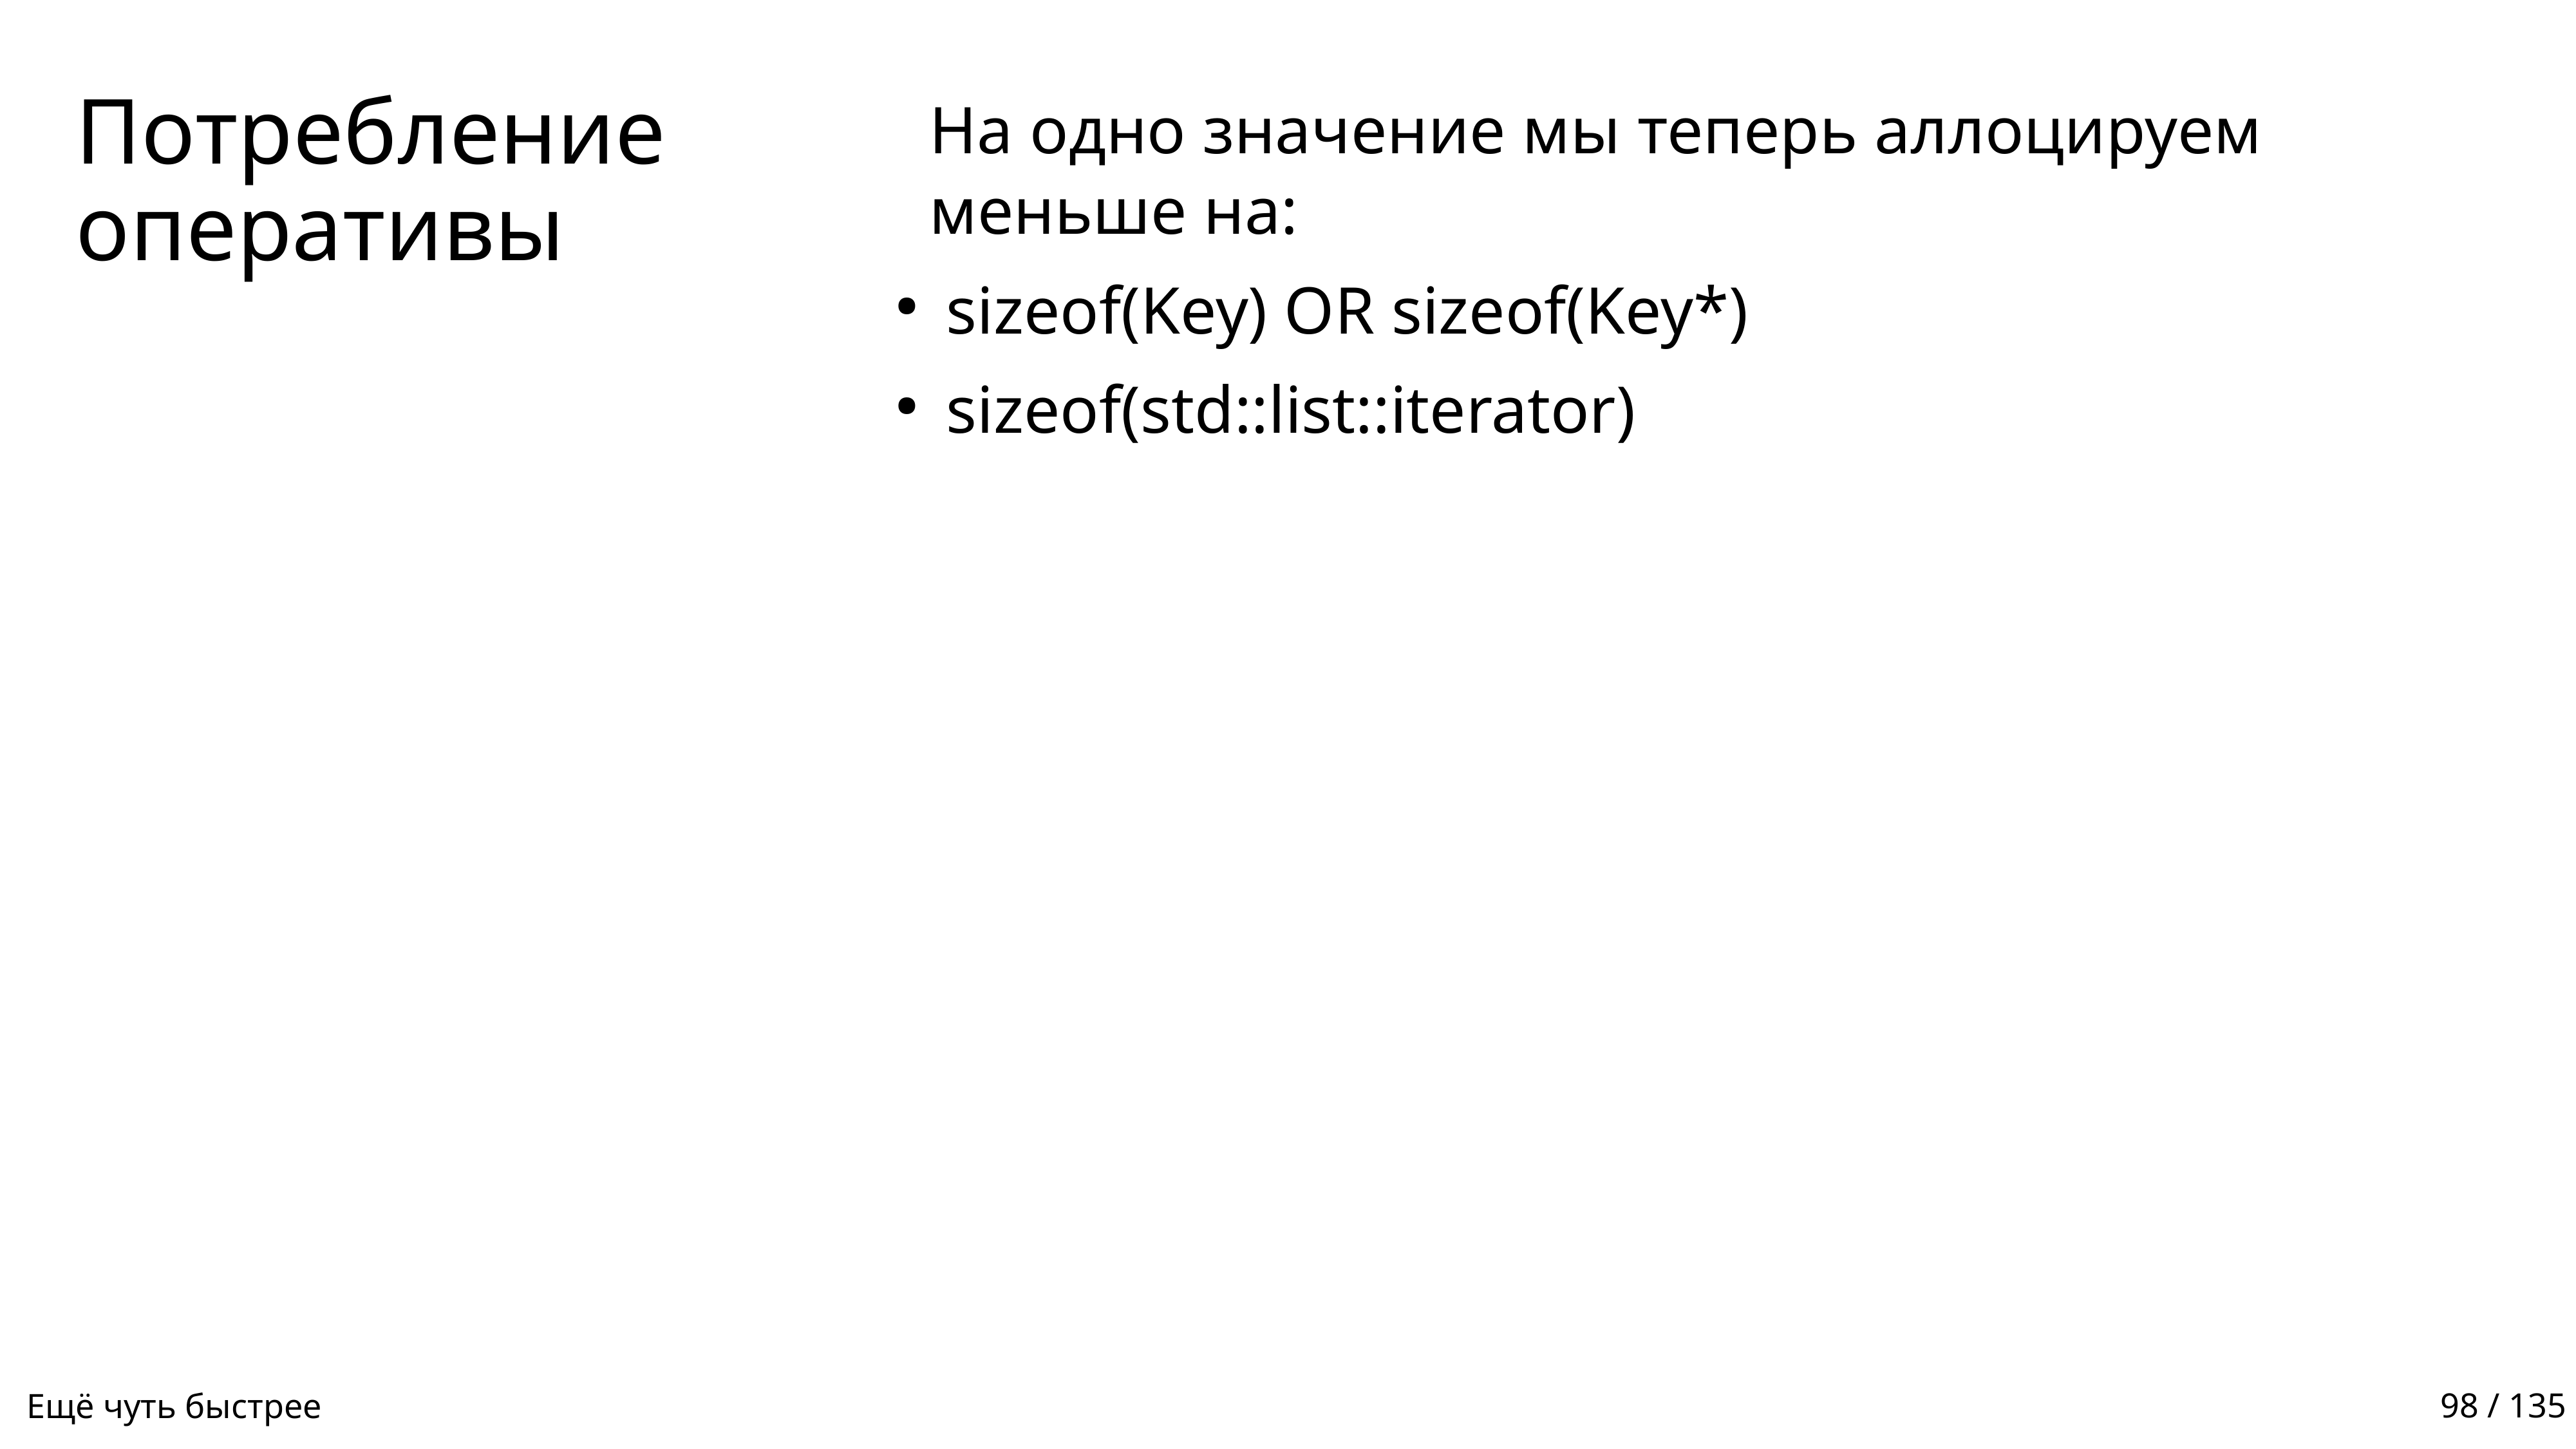

# Потребление оперативы
На одно значение мы теперь аллоцируем меньше на:
 sizeof(Key) OR sizeof(Key*)
 sizeof(std::list::iterator)
Ещё чуть быстрее